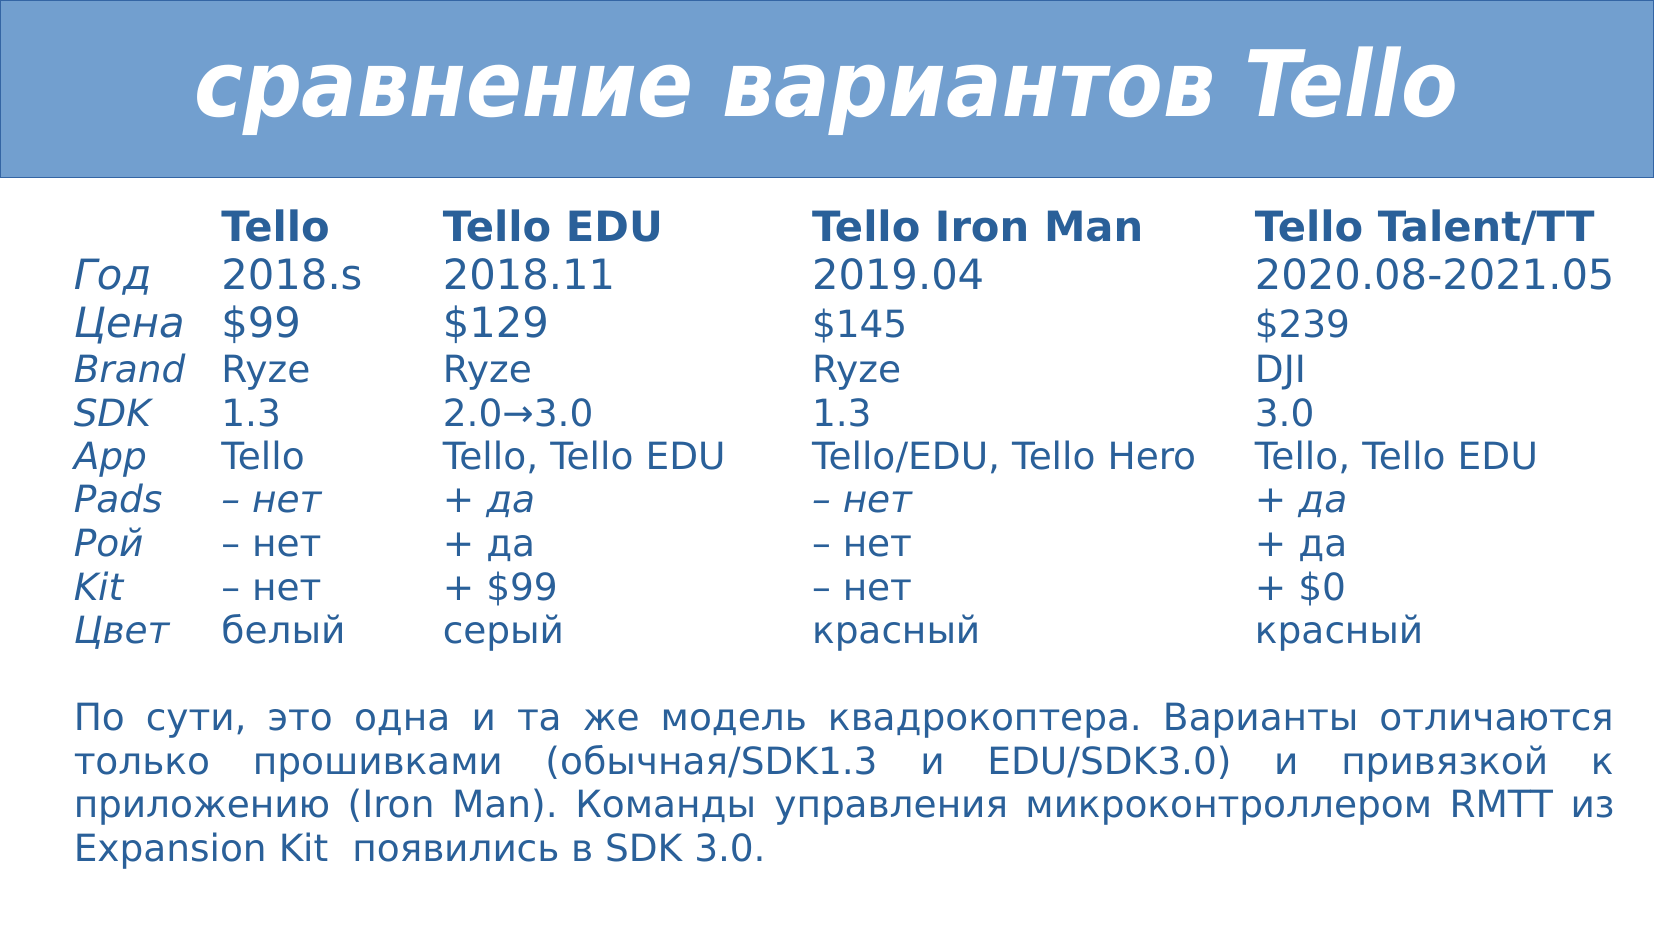

сравнение вариантов Tello
		Tello		Tello EDU			Tello Iron Man		Tello Talent/TT
Год	2018.s		2018.11			2019.04				2020.08-2021.05
Цена	$99		$129				$145					$239
Brand	Ryze		Ryze				Ryze					DJI
SDK	1.3			2.0→3.0			1.3						3.0
App		Tello		Tello, Tello EDU		Tello/EDU, Tello Hero	Tello, Tello EDU
Pads	– нет		+ да				– нет					+ да
Рой		– нет		+ да				– нет					+ да
Kit		– нет		+ $99				– нет					+ $0
Цвет	белый		серый				красный				красный
По сути, это одна и та же модель квадрокоптера. Варианты отличаются только прошивками (обычная/SDK1.3 и EDU/SDK3.0) и привязкой к приложению (Iron Man). Команды управления микроконтроллером RMTT из Expansion Kit появились в SDK 3.0.